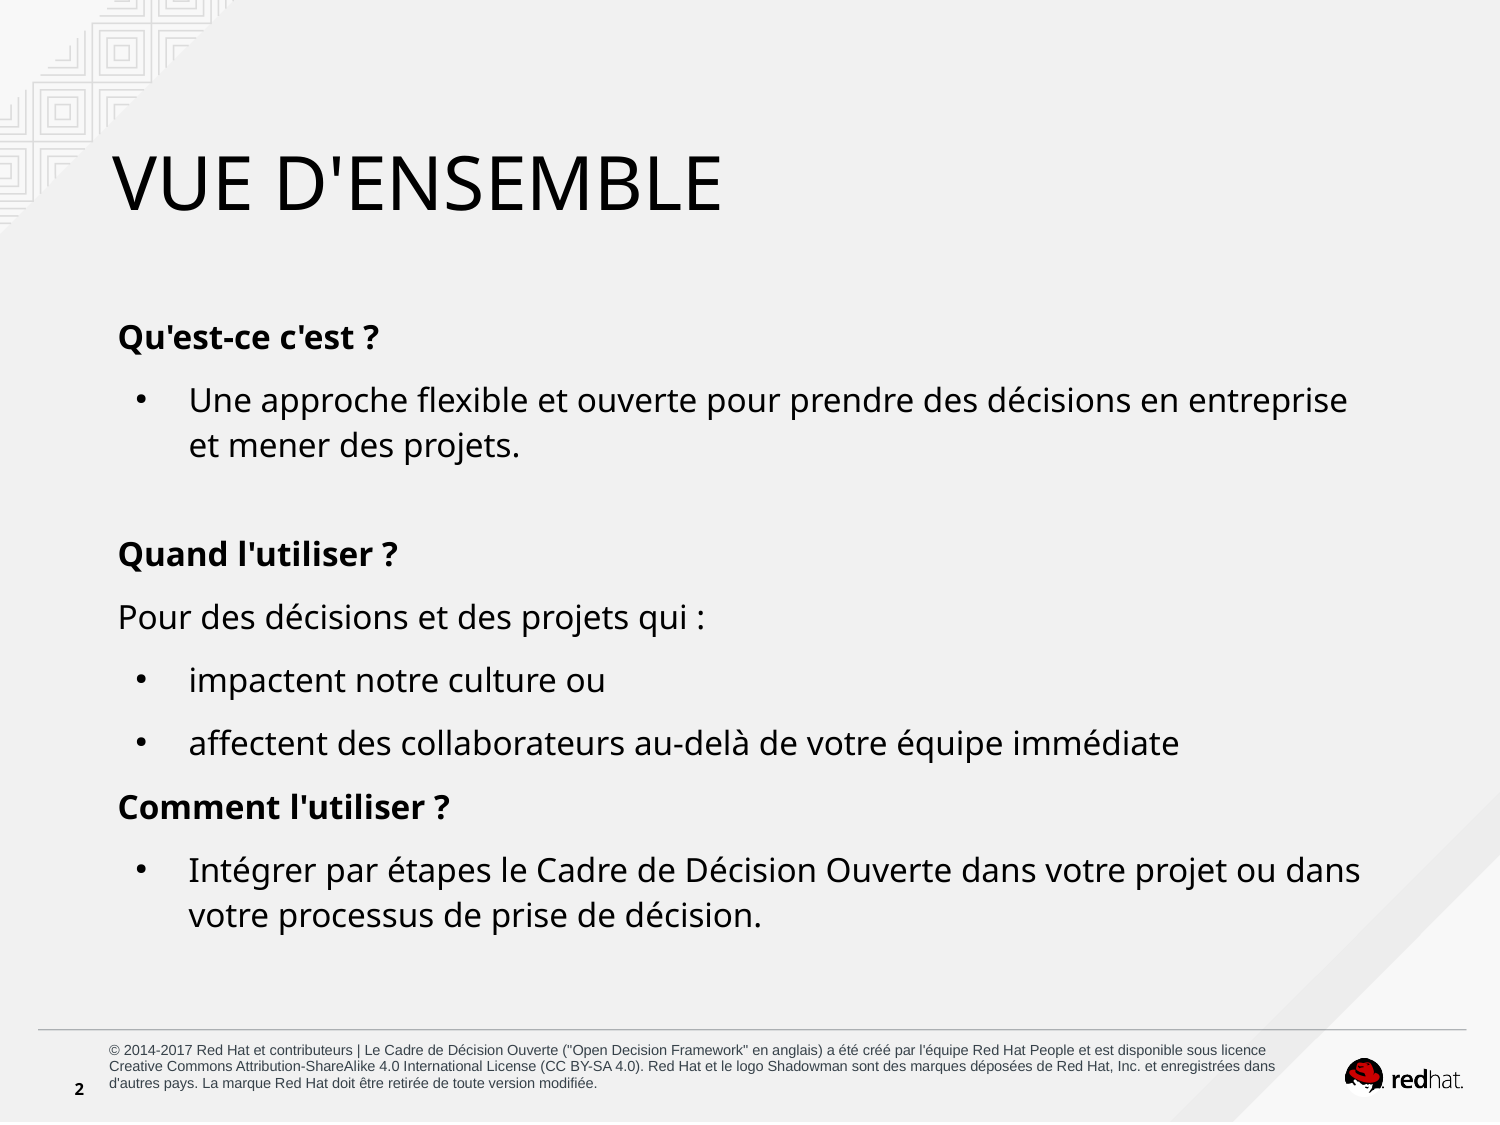

# Vue d'ensemble
Qu'est-ce c'est ?
Une approche flexible et ouverte pour prendre des décisions en entreprise et mener des projets.
Quand l'utiliser ?
Pour des décisions et des projets qui :
impactent notre culture ou
affectent des collaborateurs au-delà de votre équipe immédiate
Comment l'utiliser ?
Intégrer par étapes le Cadre de Décision Ouverte dans votre projet ou dans votre processus de prise de décision.
INSERT DESIGNATOR, IF NEEDED
2